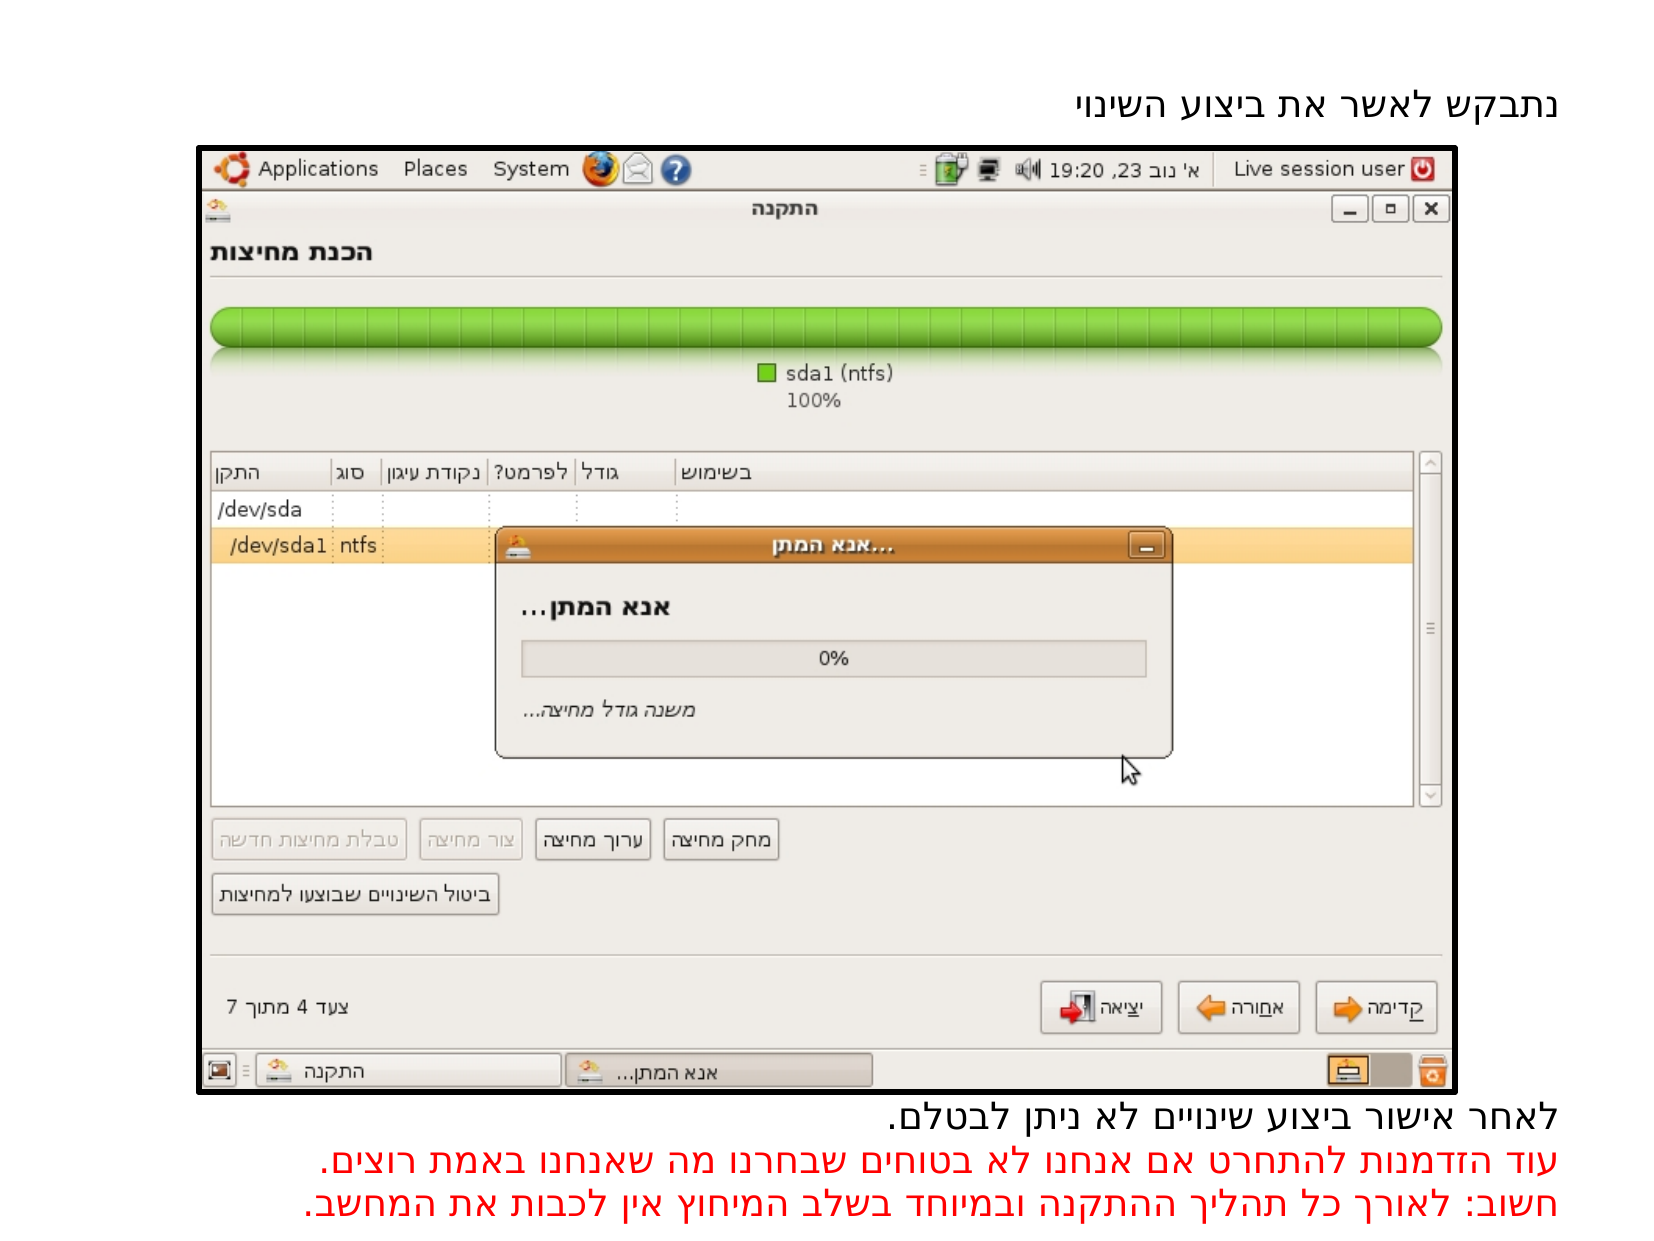

נתבקש לאשר את ביצוע השינוי
לאחר אישור ביצוע שינויים לא ניתן לבטלם.
עוד הזדמנות להתחרט אם אנחנו לא בטוחים שבחרנו מה שאנחנו באמת רוצים.
חשוב: לאורך כל תהליך ההתקנה ובמיוחד בשלב המיחוץ אין לכבות את המחשב.